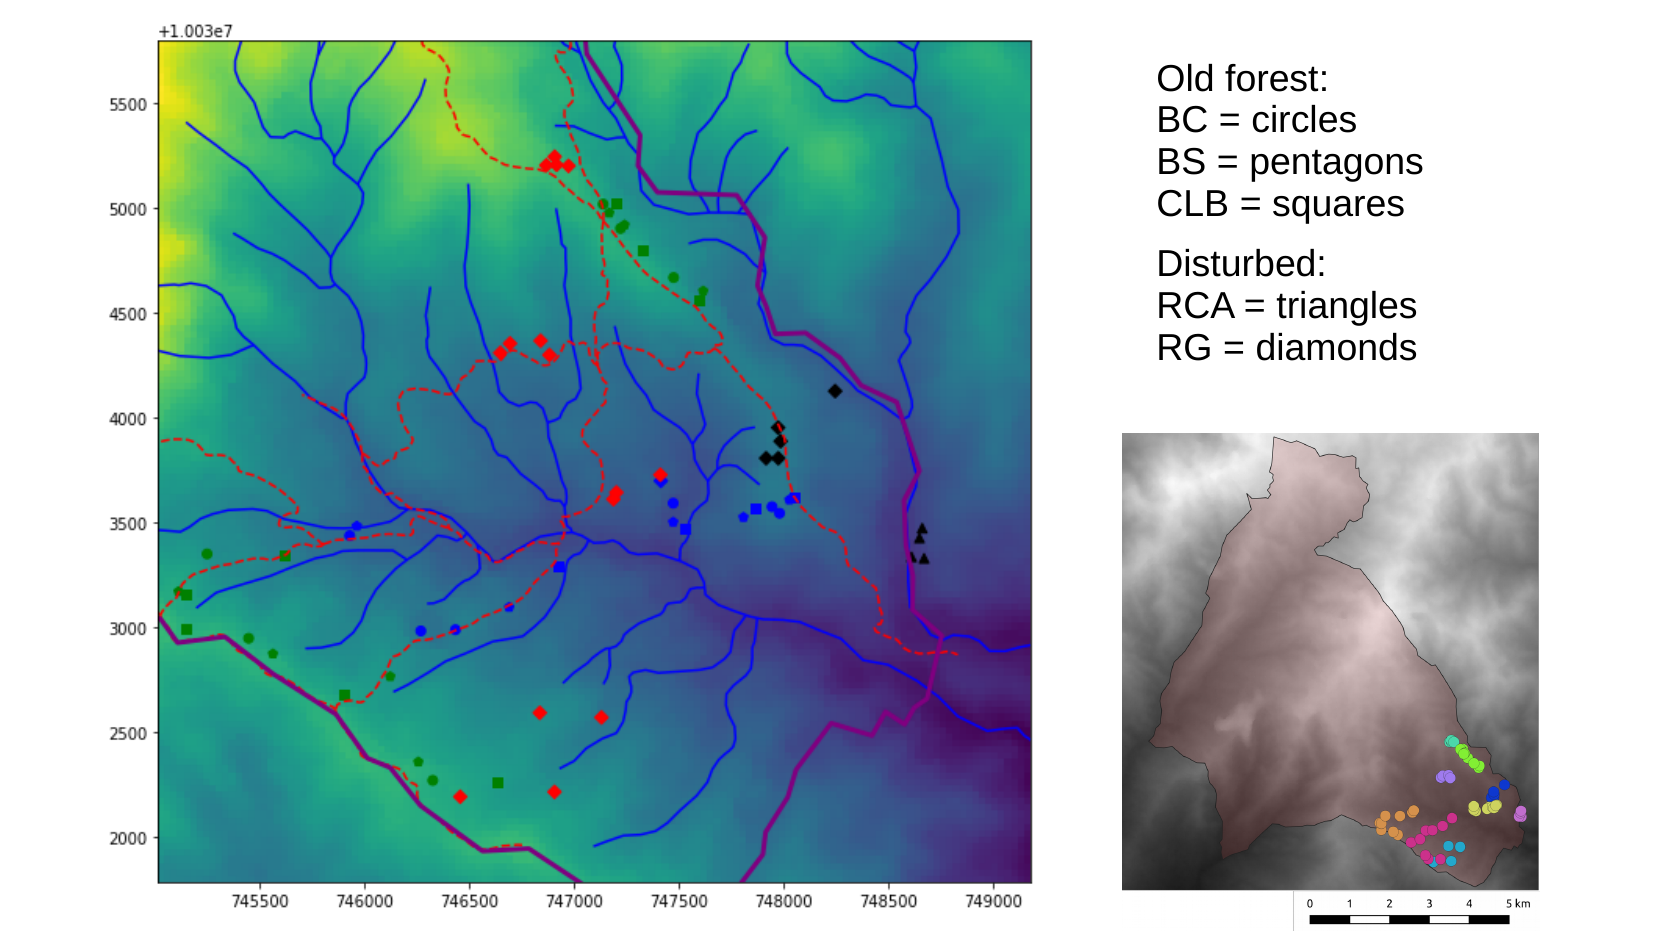

Old forest:
BC = circles
BS = pentagons
CLB = squares
Disturbed:
RCA = triangles
RG = diamonds